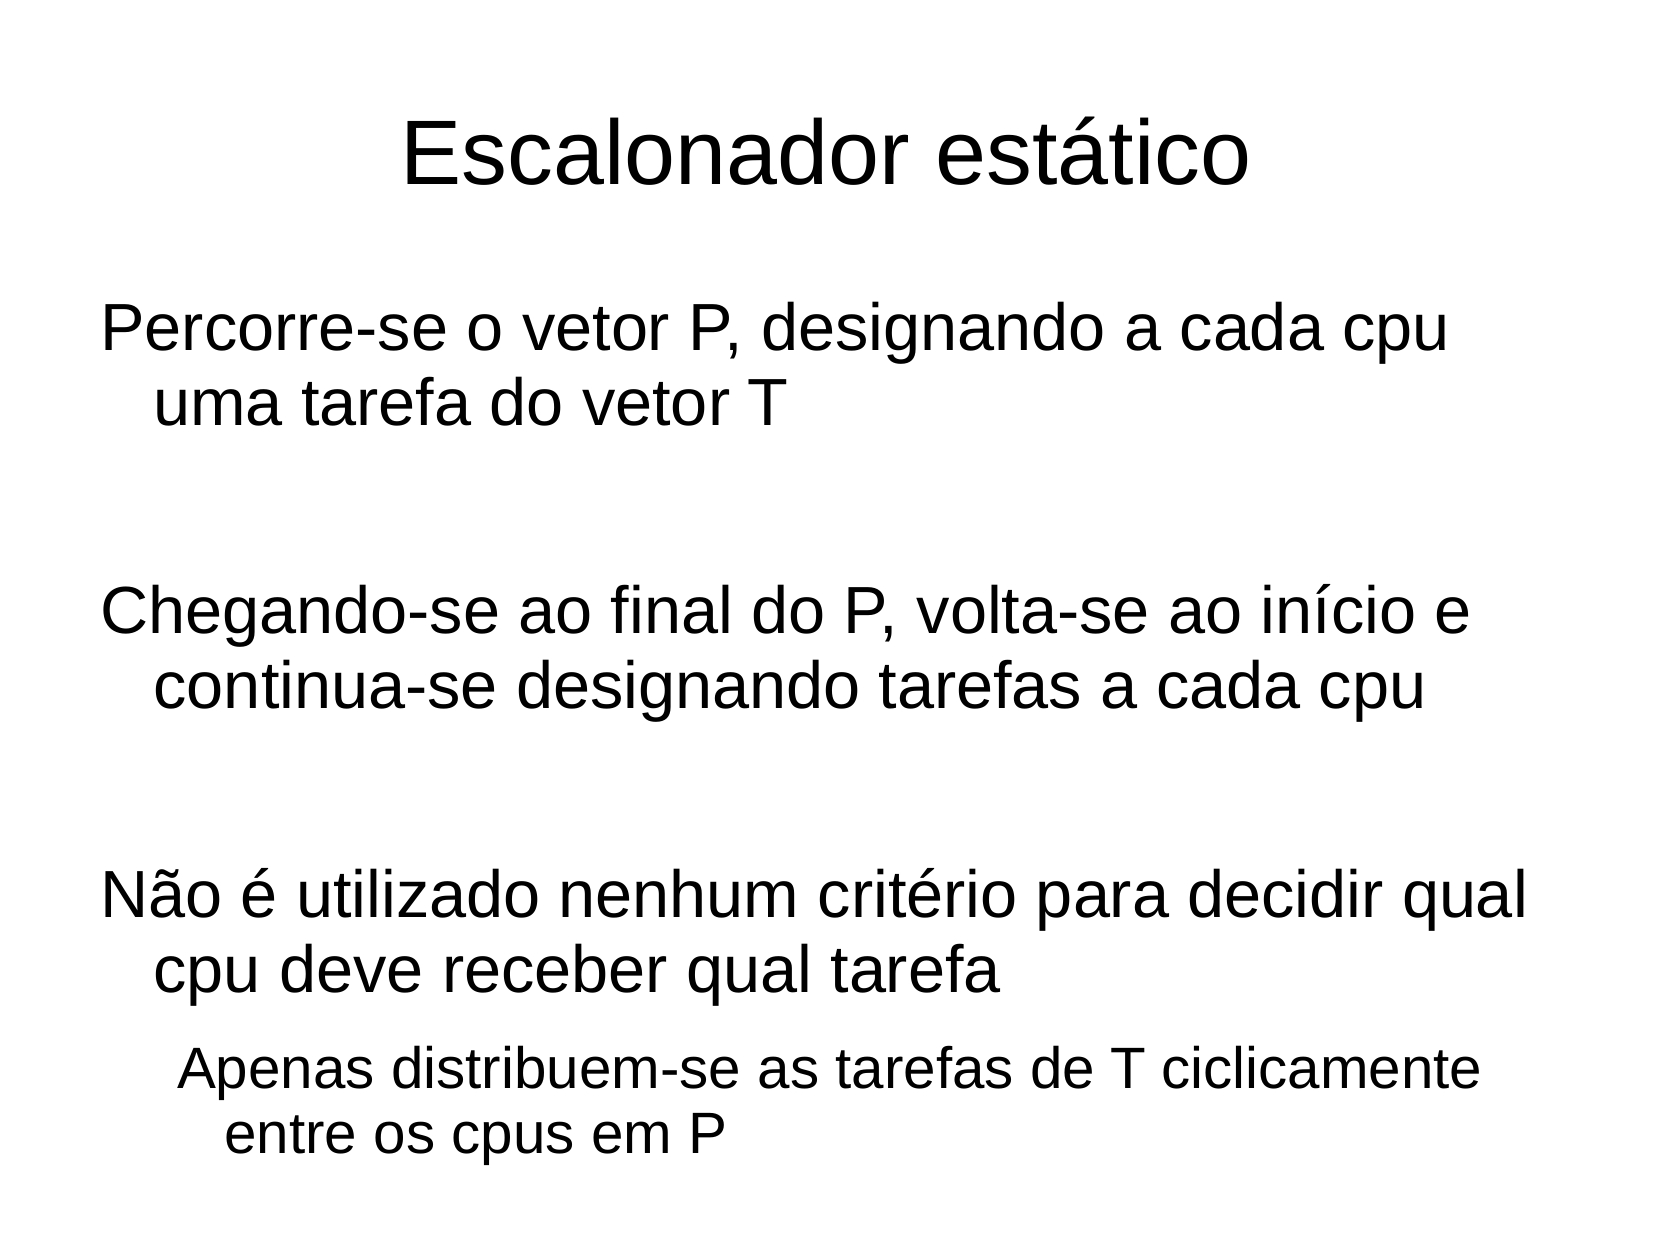

# Escalonador estático
Percorre-se o vetor P, designando a cada cpu uma tarefa do vetor T
Chegando-se ao final do P, volta-se ao início e continua-se designando tarefas a cada cpu
Não é utilizado nenhum critério para decidir qual cpu deve receber qual tarefa
Apenas distribuem-se as tarefas de T ciclicamente entre os cpus em P